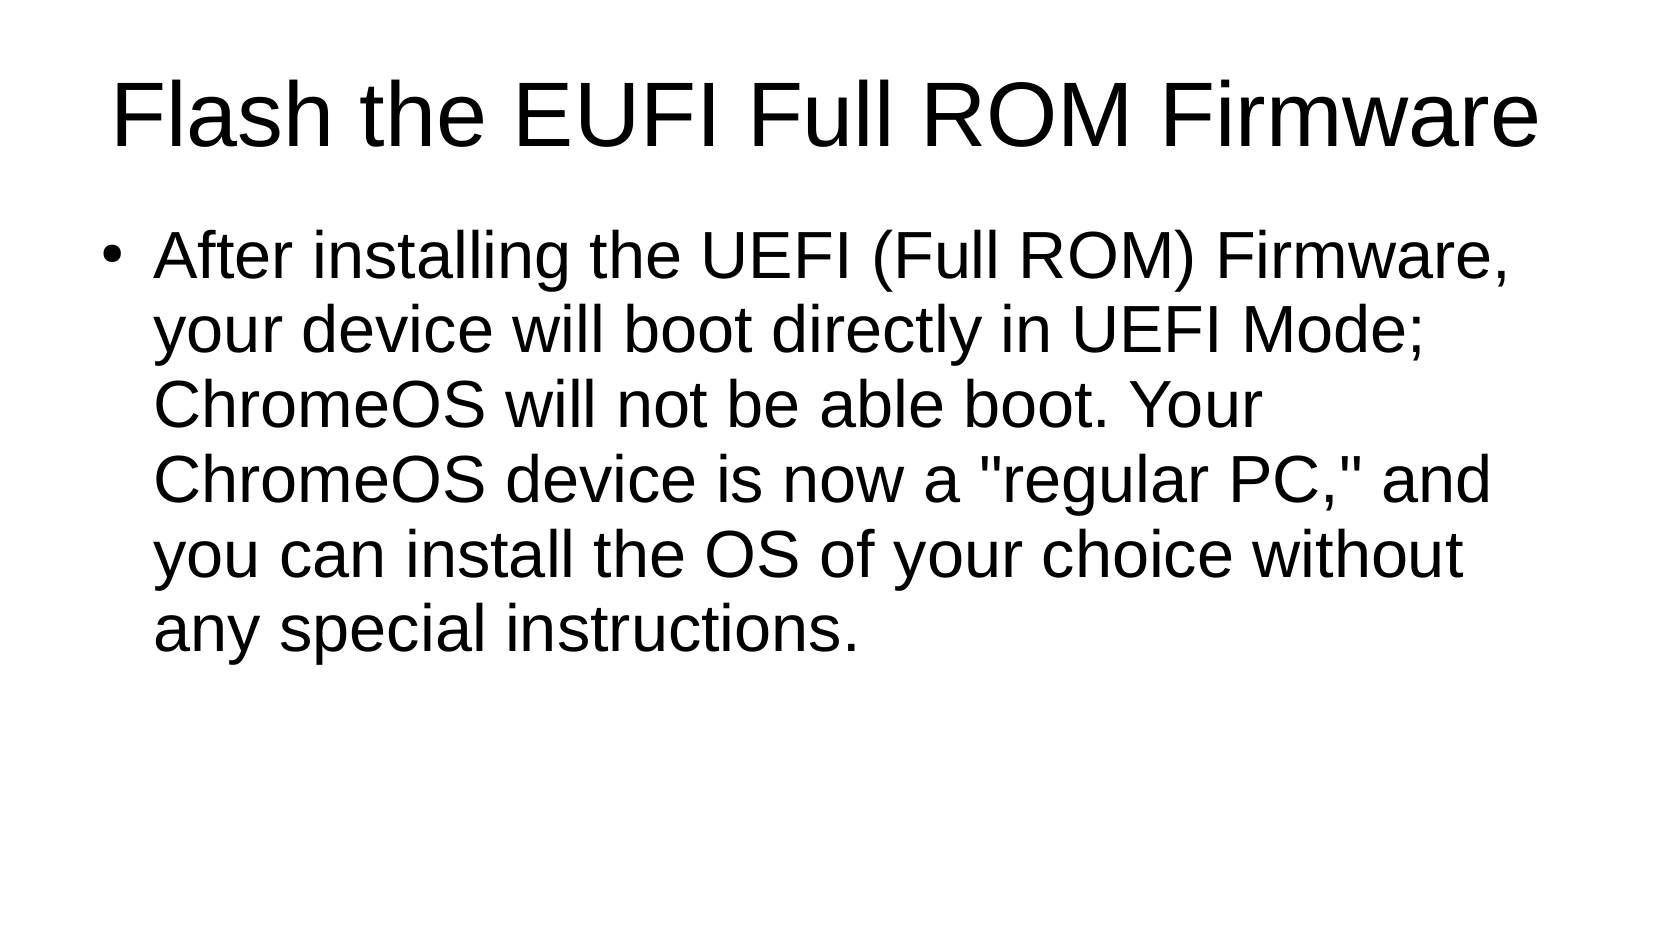

# Flash the EUFI Full ROM Firmware
After installing the UEFI (Full ROM) Firmware, your device will boot directly in UEFI Mode; ChromeOS will not be able boot. Your ChromeOS device is now a "regular PC," and you can install the OS of your choice without any special instructions.